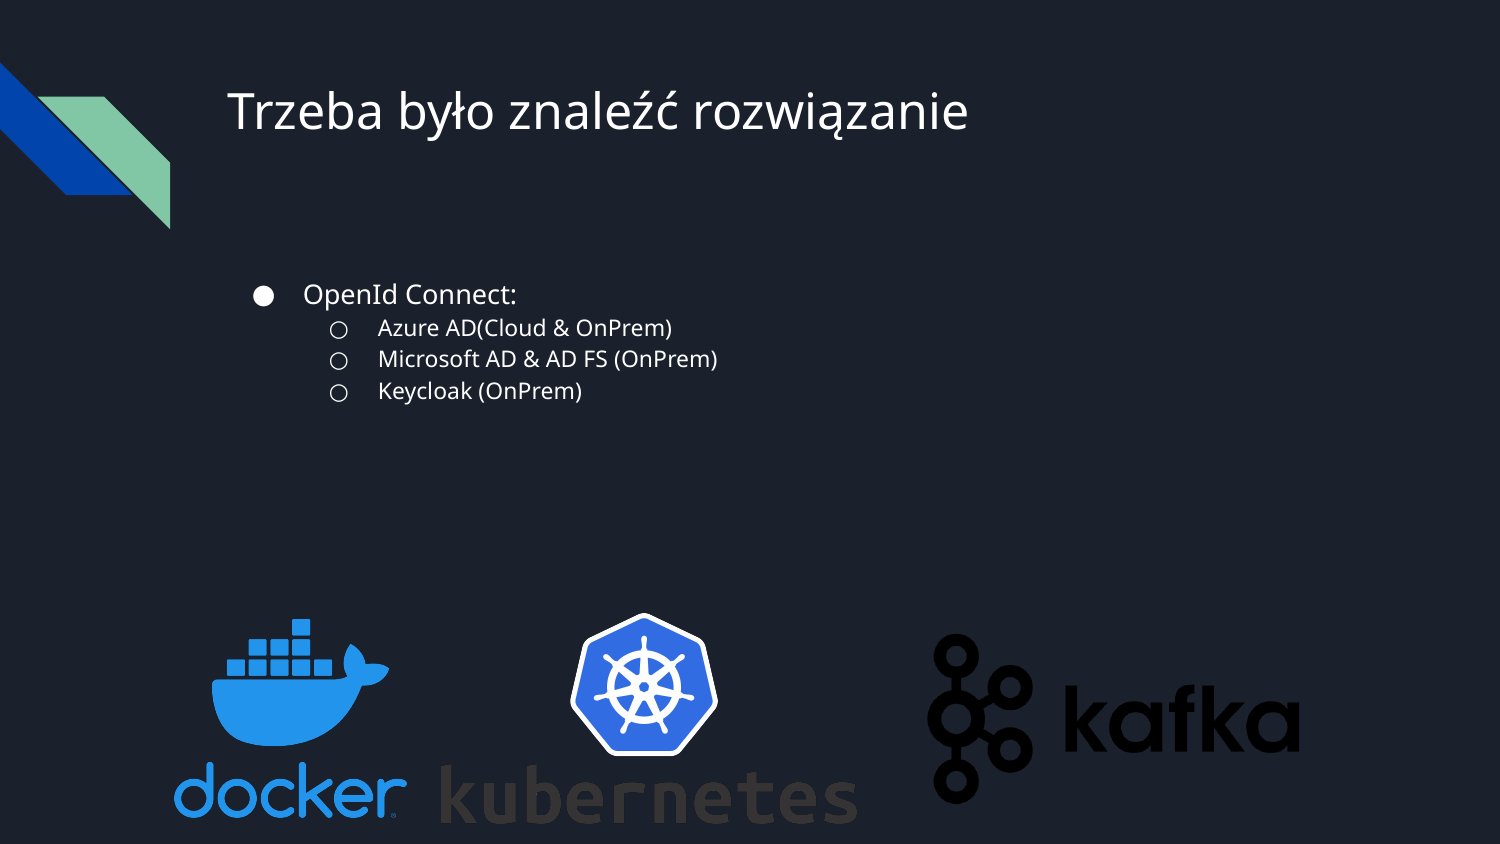

Trzeba było znaleźć rozwiązanie
# OpenId Connect:
Azure AD(Cloud & OnPrem)
Microsoft AD & AD FS (OnPrem)
Keycloak (OnPrem)